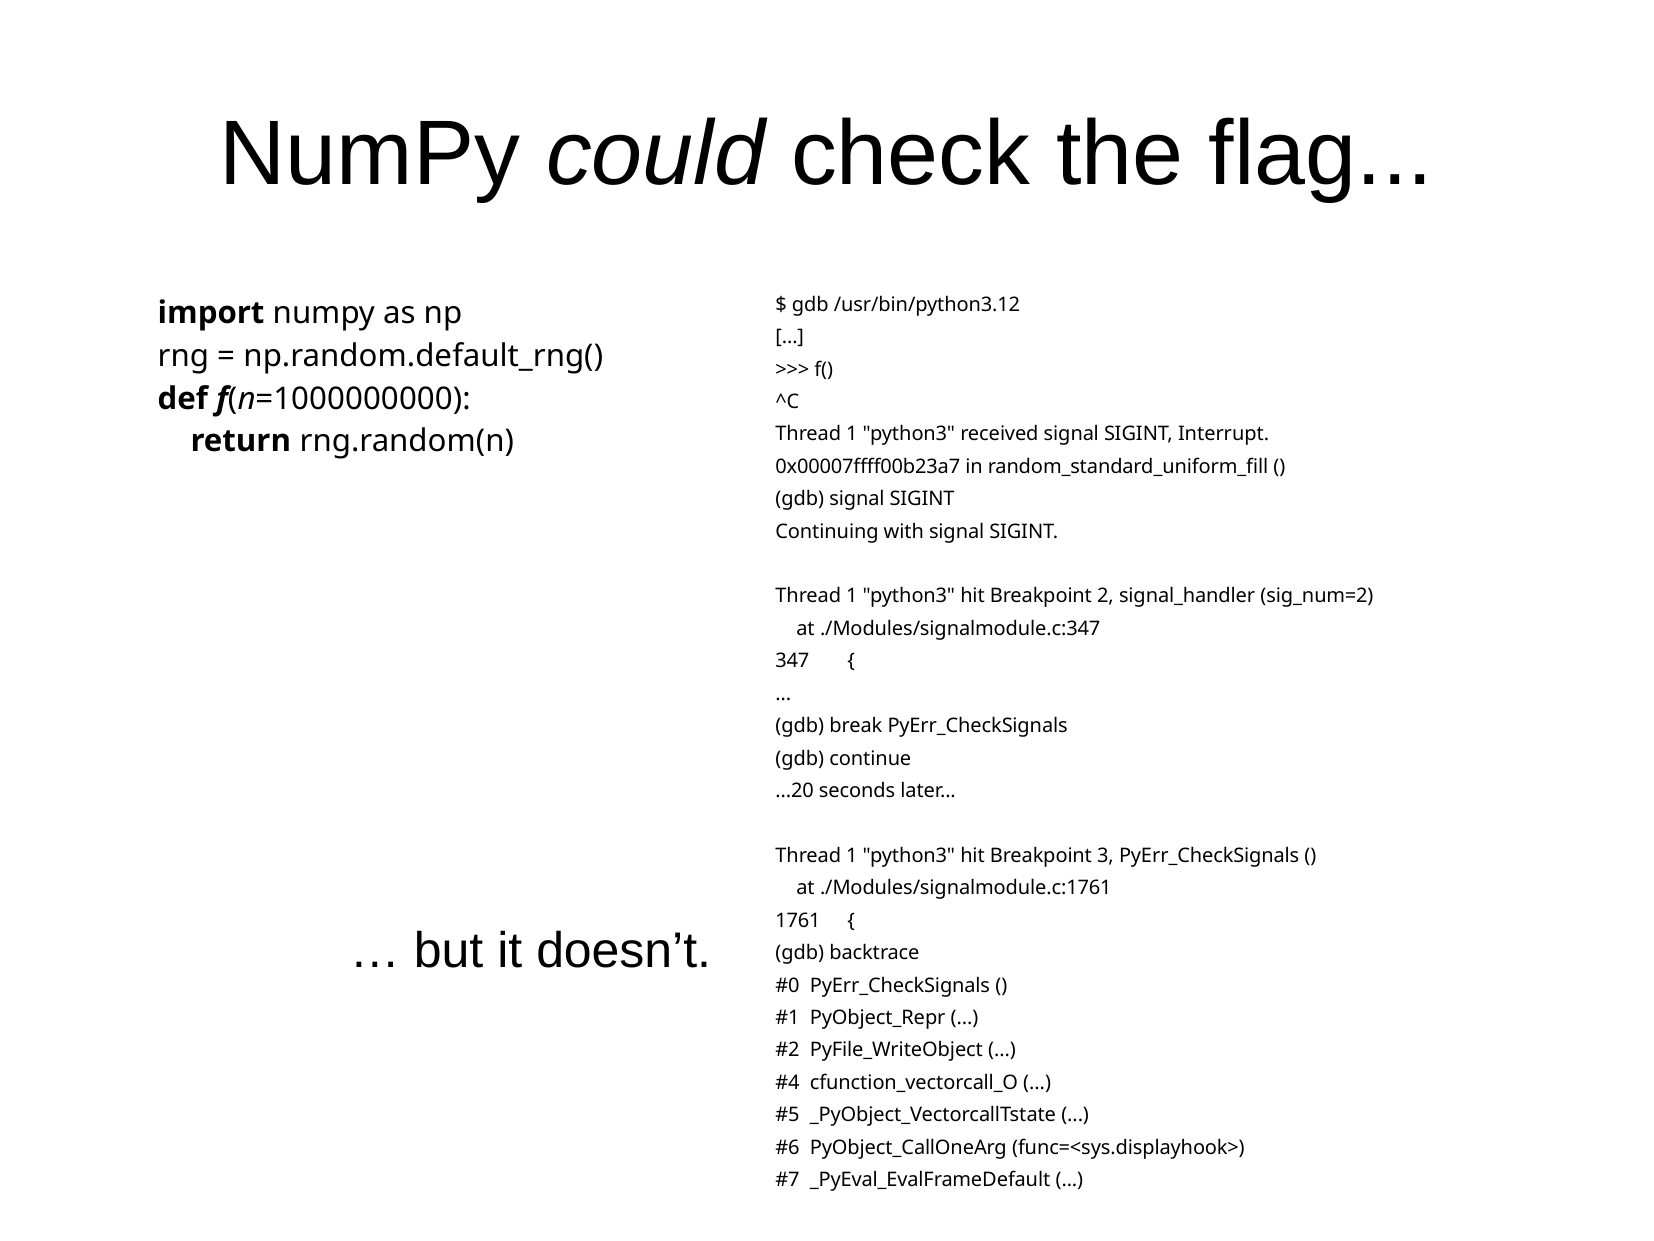

# NumPy could check the flag...
import numpy as np
rng = np.random.default_rng()
def f(n=1000000000):
 return rng.random(n)
$ gdb /usr/bin/python3.12
[…]
>>> f()
^C
Thread 1 "python3" received signal SIGINT, Interrupt.
0x00007ffff00b23a7 in random_standard_uniform_fill ()
(gdb) signal SIGINT
Continuing with signal SIGINT.
Thread 1 "python3" hit Breakpoint 2, signal_handler (sig_num=2)
 at ./Modules/signalmodule.c:347
347	{
...
(gdb) break PyErr_CheckSignals
(gdb) continue
...20 seconds later...
Thread 1 "python3" hit Breakpoint 3, PyErr_CheckSignals ()
 at ./Modules/signalmodule.c:1761
1761	{
(gdb) backtrace
#0 PyErr_CheckSignals ()
#1 PyObject_Repr (...)
#2 PyFile_WriteObject (...)
#4 cfunction_vectorcall_O (...)
#5 _PyObject_VectorcallTstate (...)
#6 PyObject_CallOneArg (func=<sys.displayhook>)
#7 _PyEval_EvalFrameDefault (...)
… but it doesn’t.